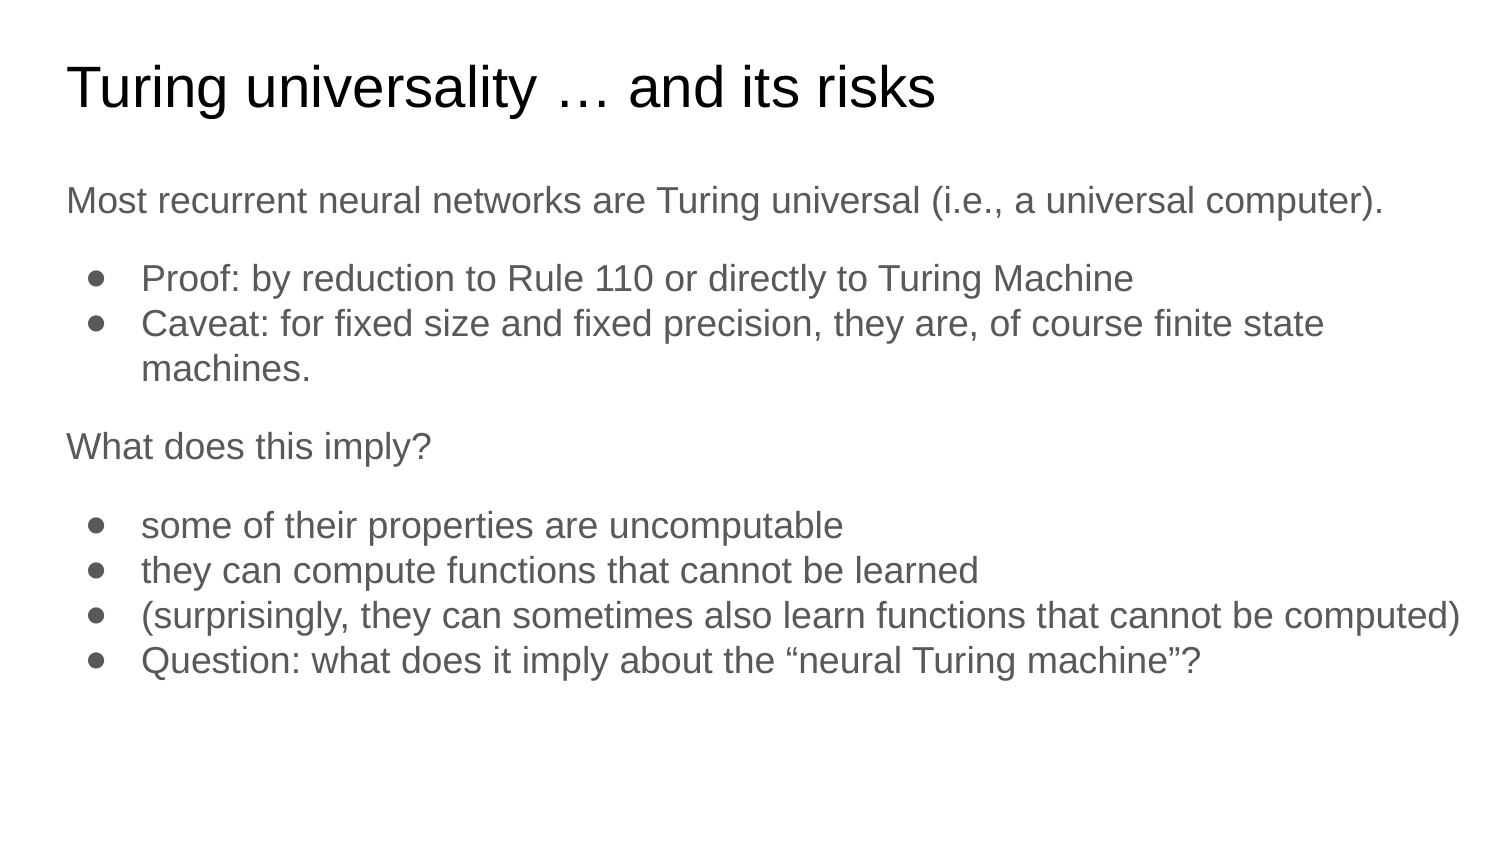

# Turing universality … and its risks
Most recurrent neural networks are Turing universal (i.e., a universal computer).
Proof: by reduction to Rule 110 or directly to Turing Machine
Caveat: for fixed size and fixed precision, they are, of course finite state machines.
What does this imply?
some of their properties are uncomputable
they can compute functions that cannot be learned
(surprisingly, they can sometimes also learn functions that cannot be computed)
Question: what does it imply about the “neural Turing machine”?